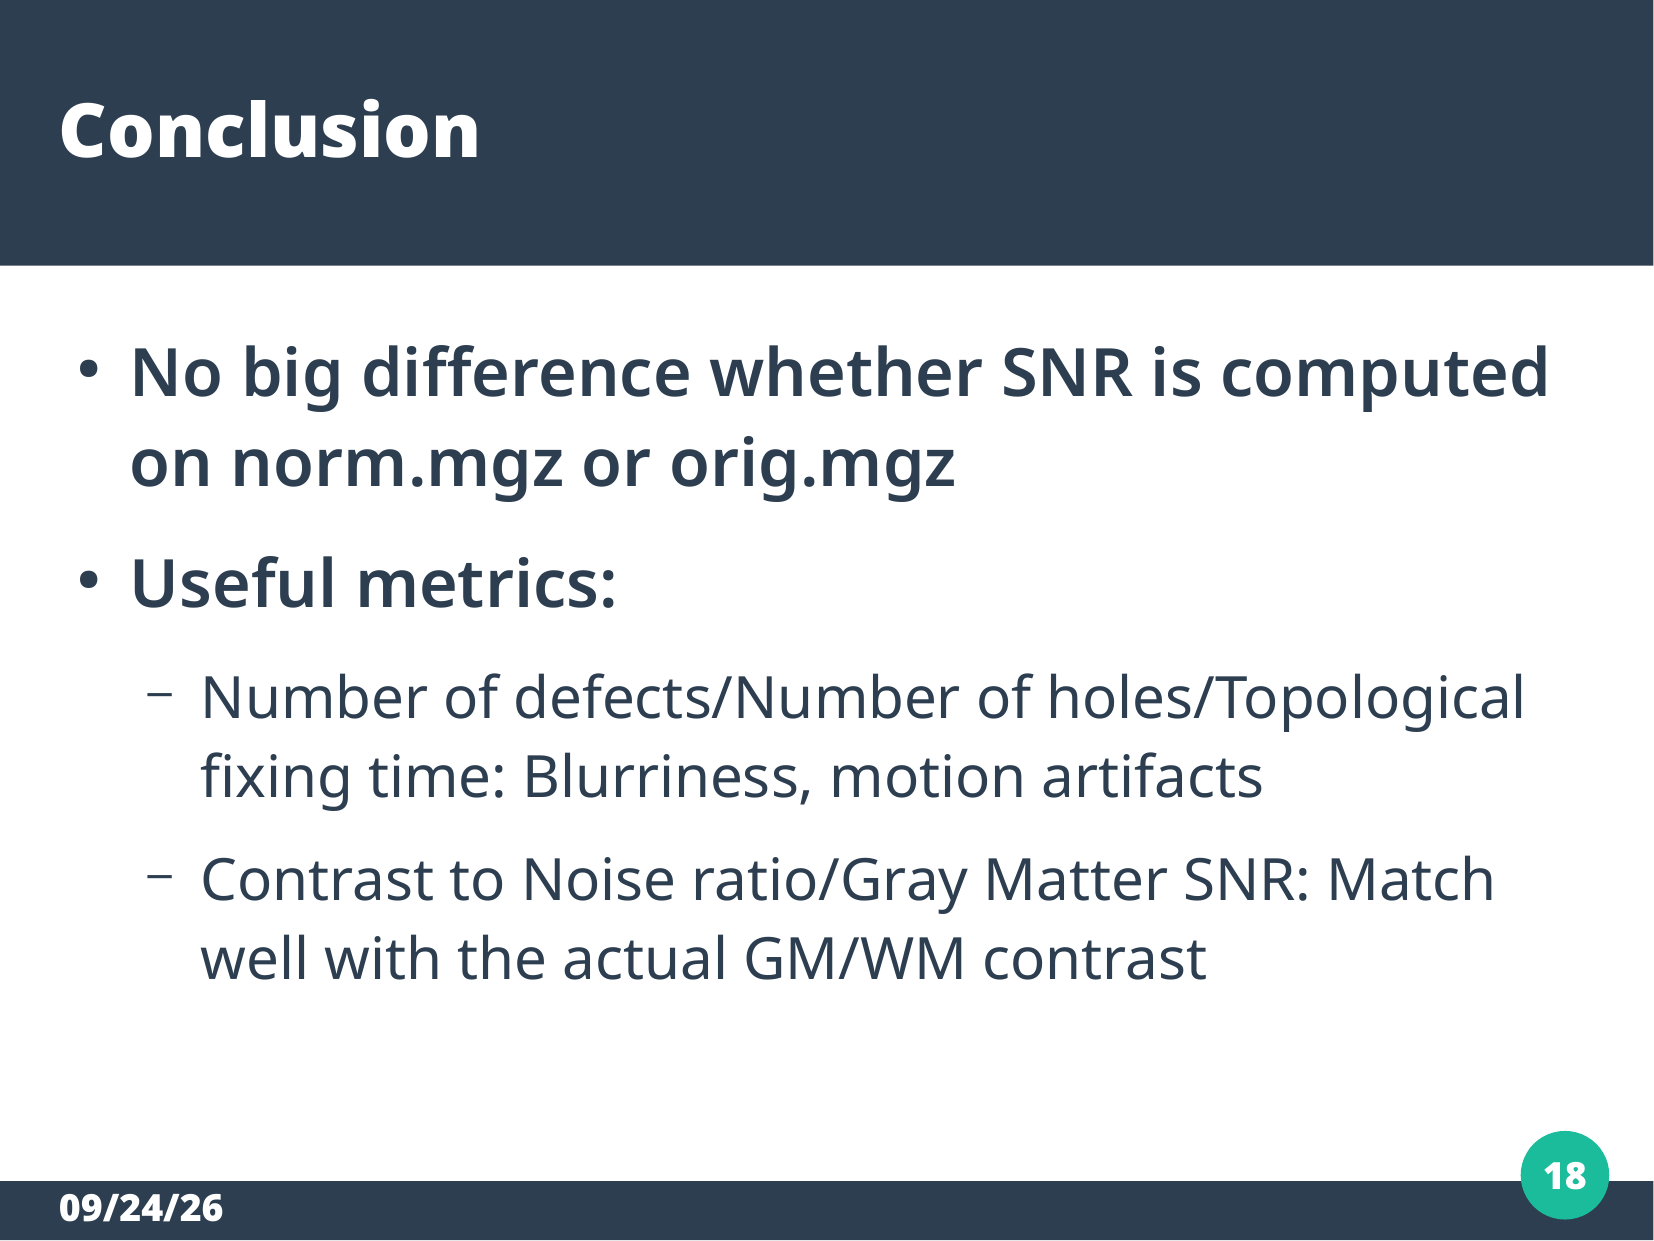

# Conclusion
No big difference whether SNR is computed on norm.mgz or orig.mgz
Useful metrics:
Number of defects/Number of holes/Topological fixing time: Blurriness, motion artifacts
Contrast to Noise ratio/Gray Matter SNR: Match well with the actual GM/WM contrast
18